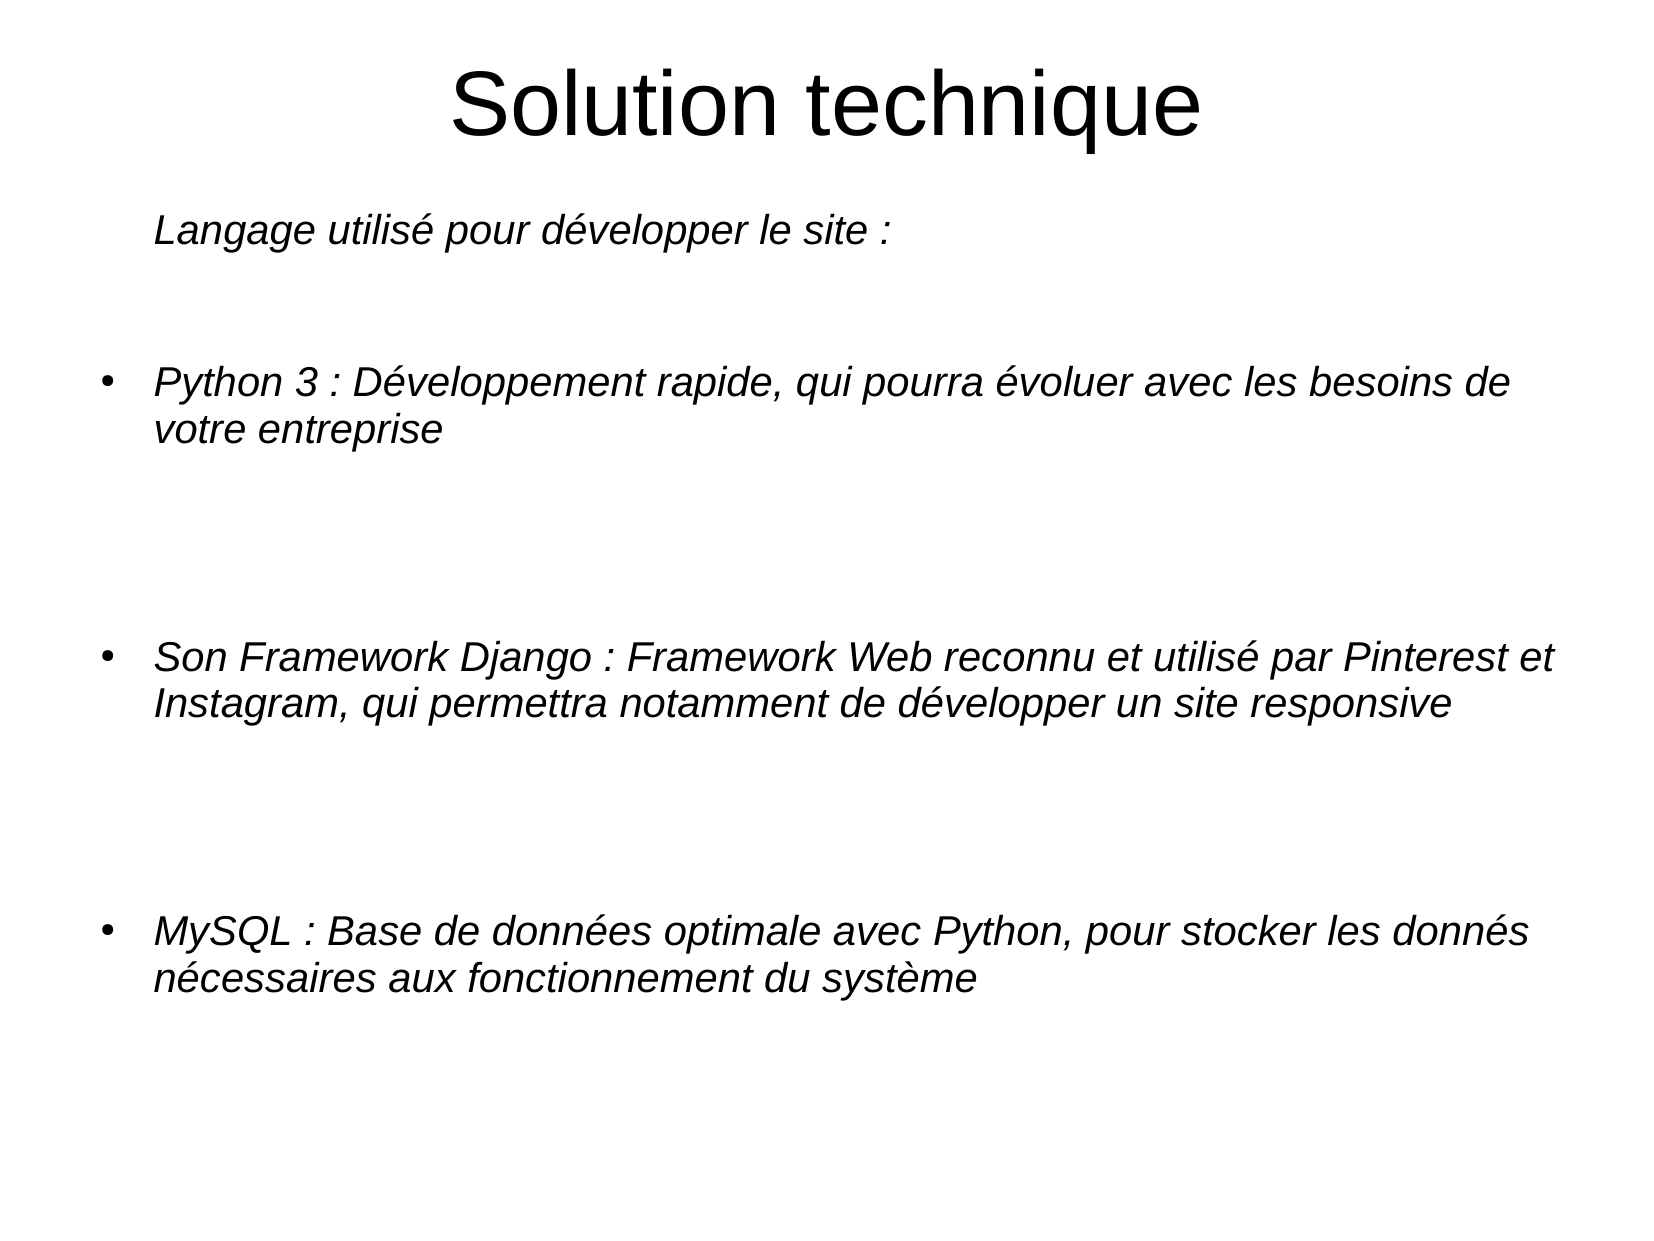

# Solution technique
Langage utilisé pour développer le site :
Python 3 : Développement rapide, qui pourra évoluer avec les besoins de votre entreprise
Son Framework Django : Framework Web reconnu et utilisé par Pinterest et Instagram, qui permettra notamment de développer un site responsive
MySQL : Base de données optimale avec Python, pour stocker les donnés nécessaires aux fonctionnement du système